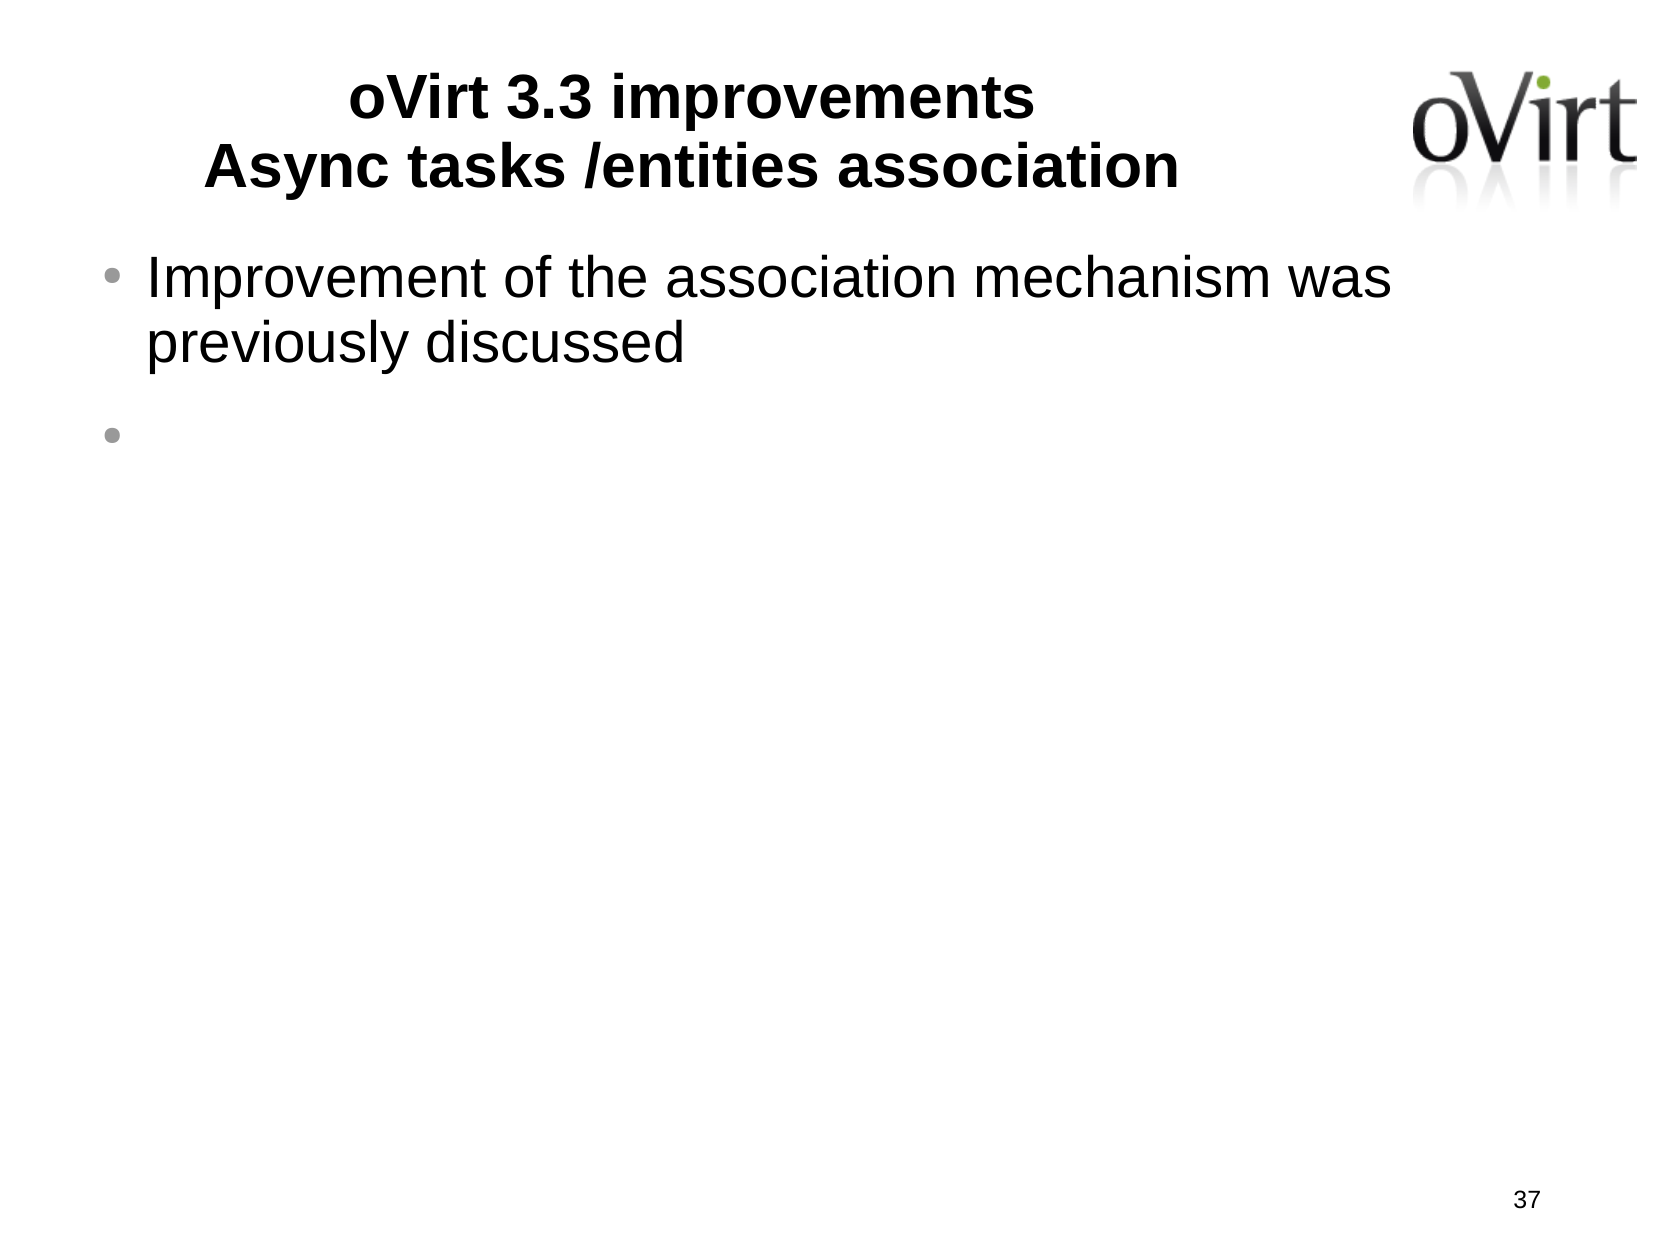

# oVirt 3.3 improvements Async tasks /entities association
Improvement of the association mechanism was previously discussed